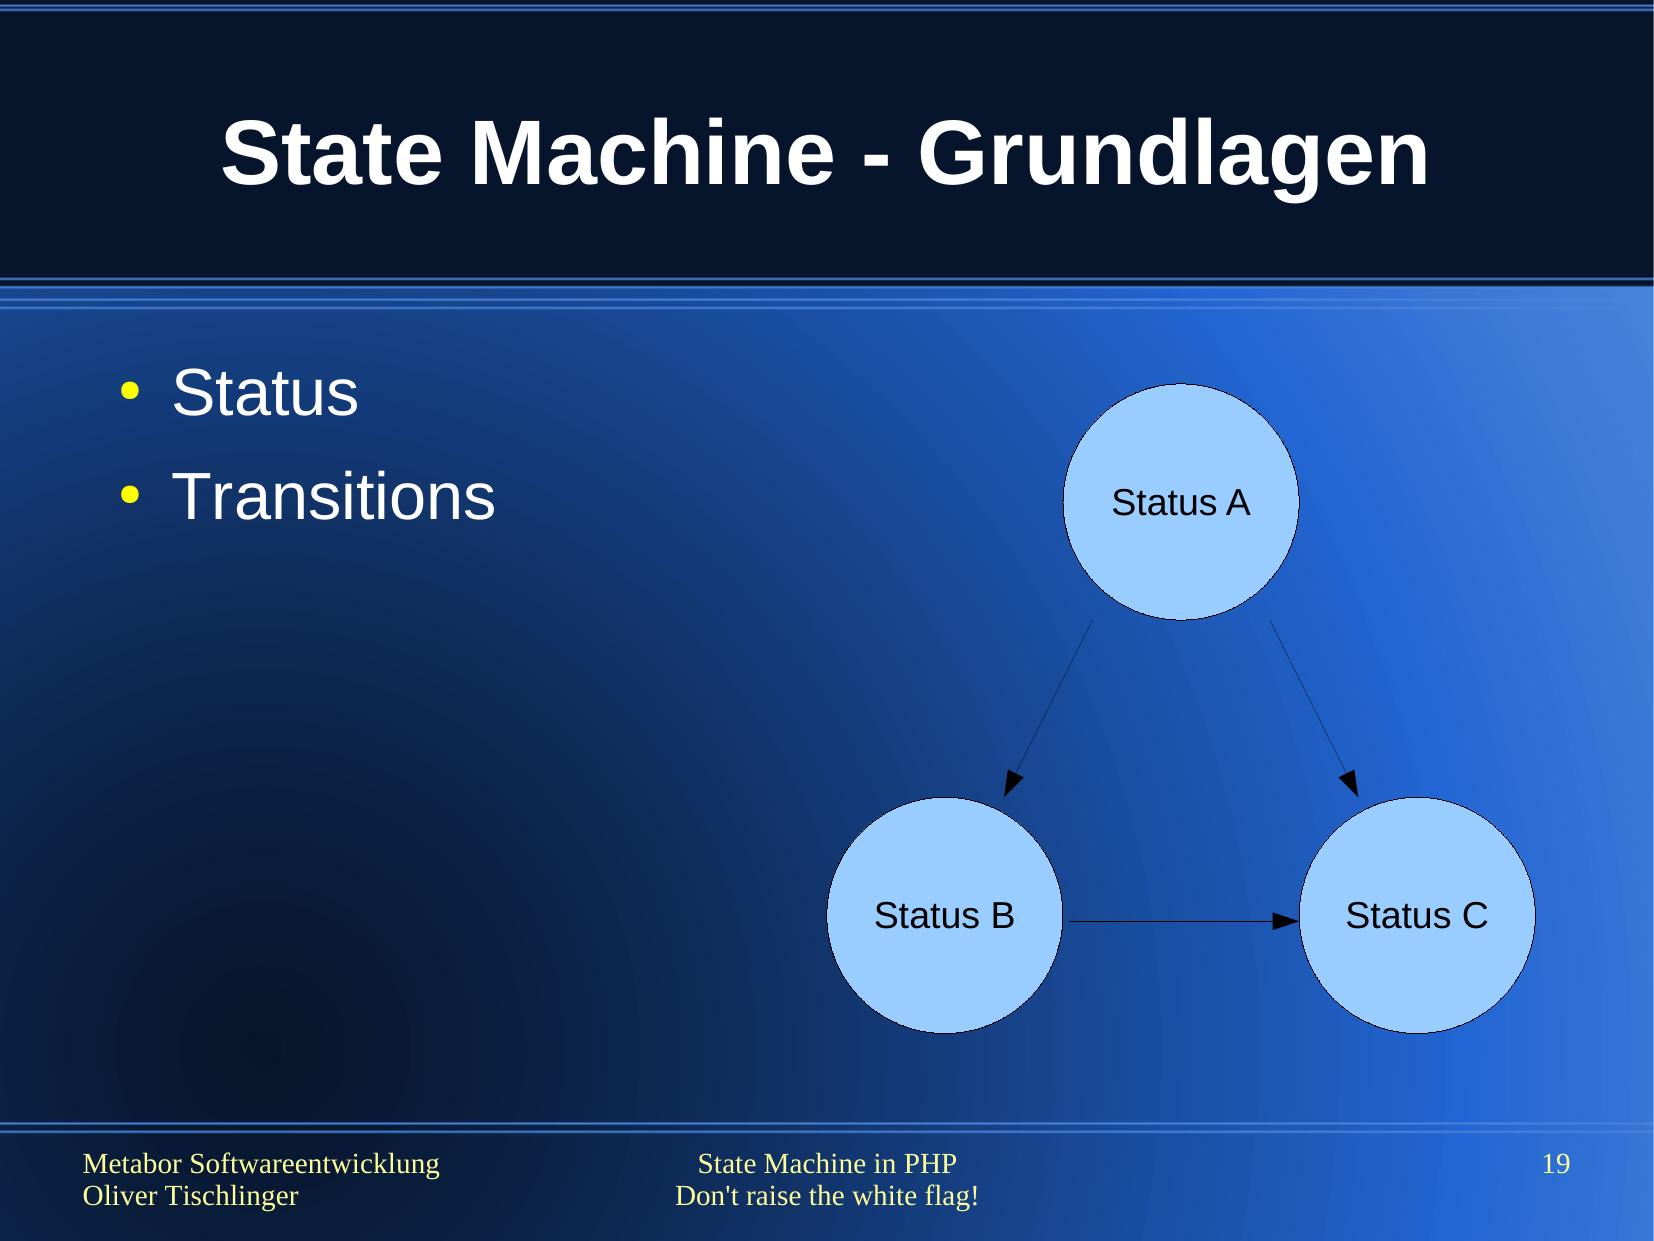

# State Machine - Grundlagen
Status
Transitions
Status A
Status B
Status C
19